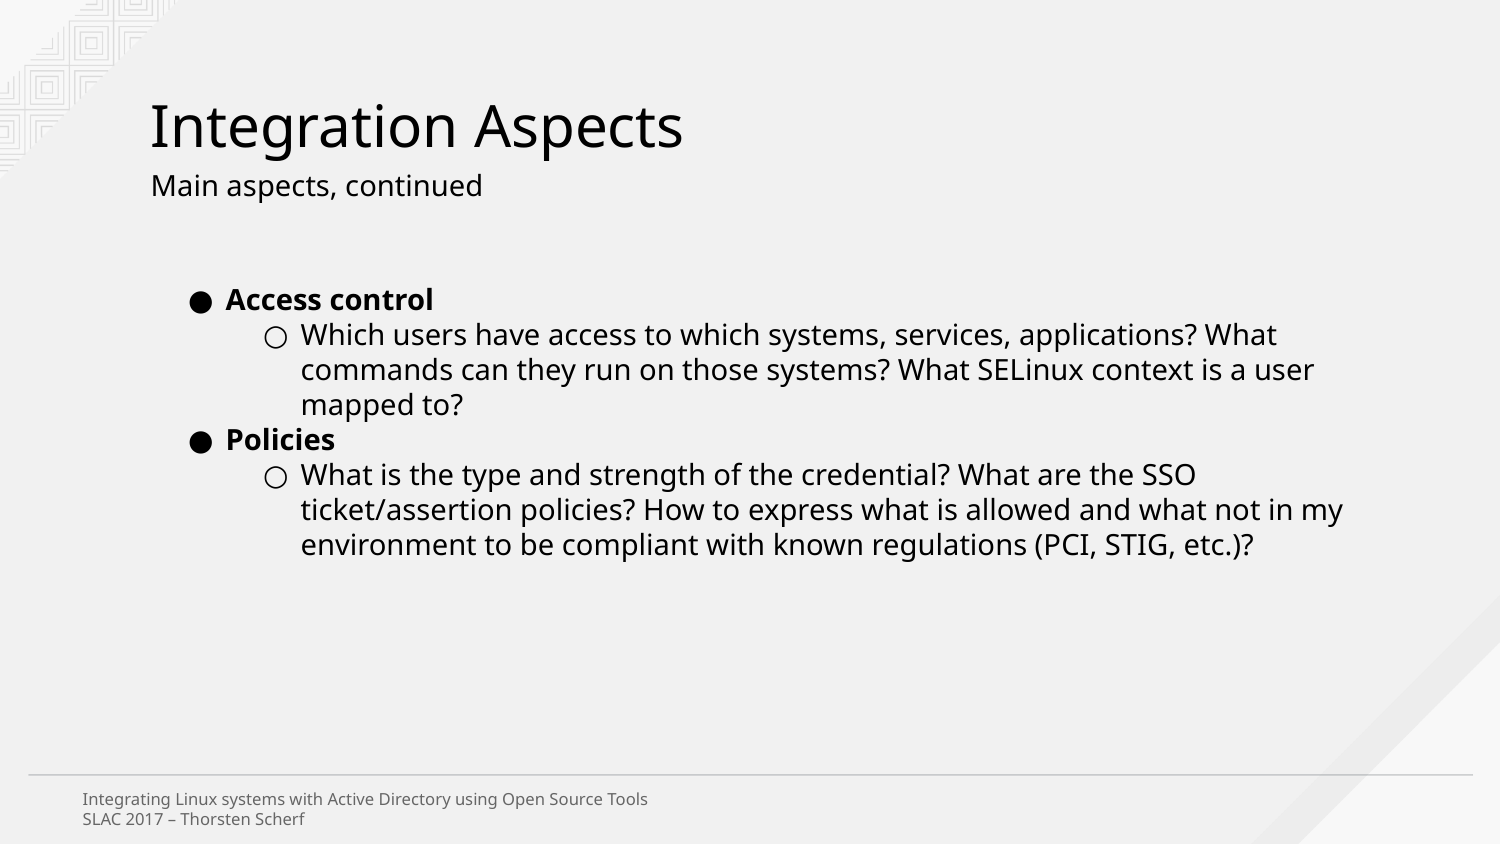

Integration Aspects
Main aspects, continued
# Access control
Which users have access to which systems, services, applications? What commands can they run on those systems? What SELinux context is a user mapped to?
Policies
What is the type and strength of the credential? What are the SSO ticket/assertion policies? How to express what is allowed and what not in my environment to be compliant with known regulations (PCI, STIG, etc.)?